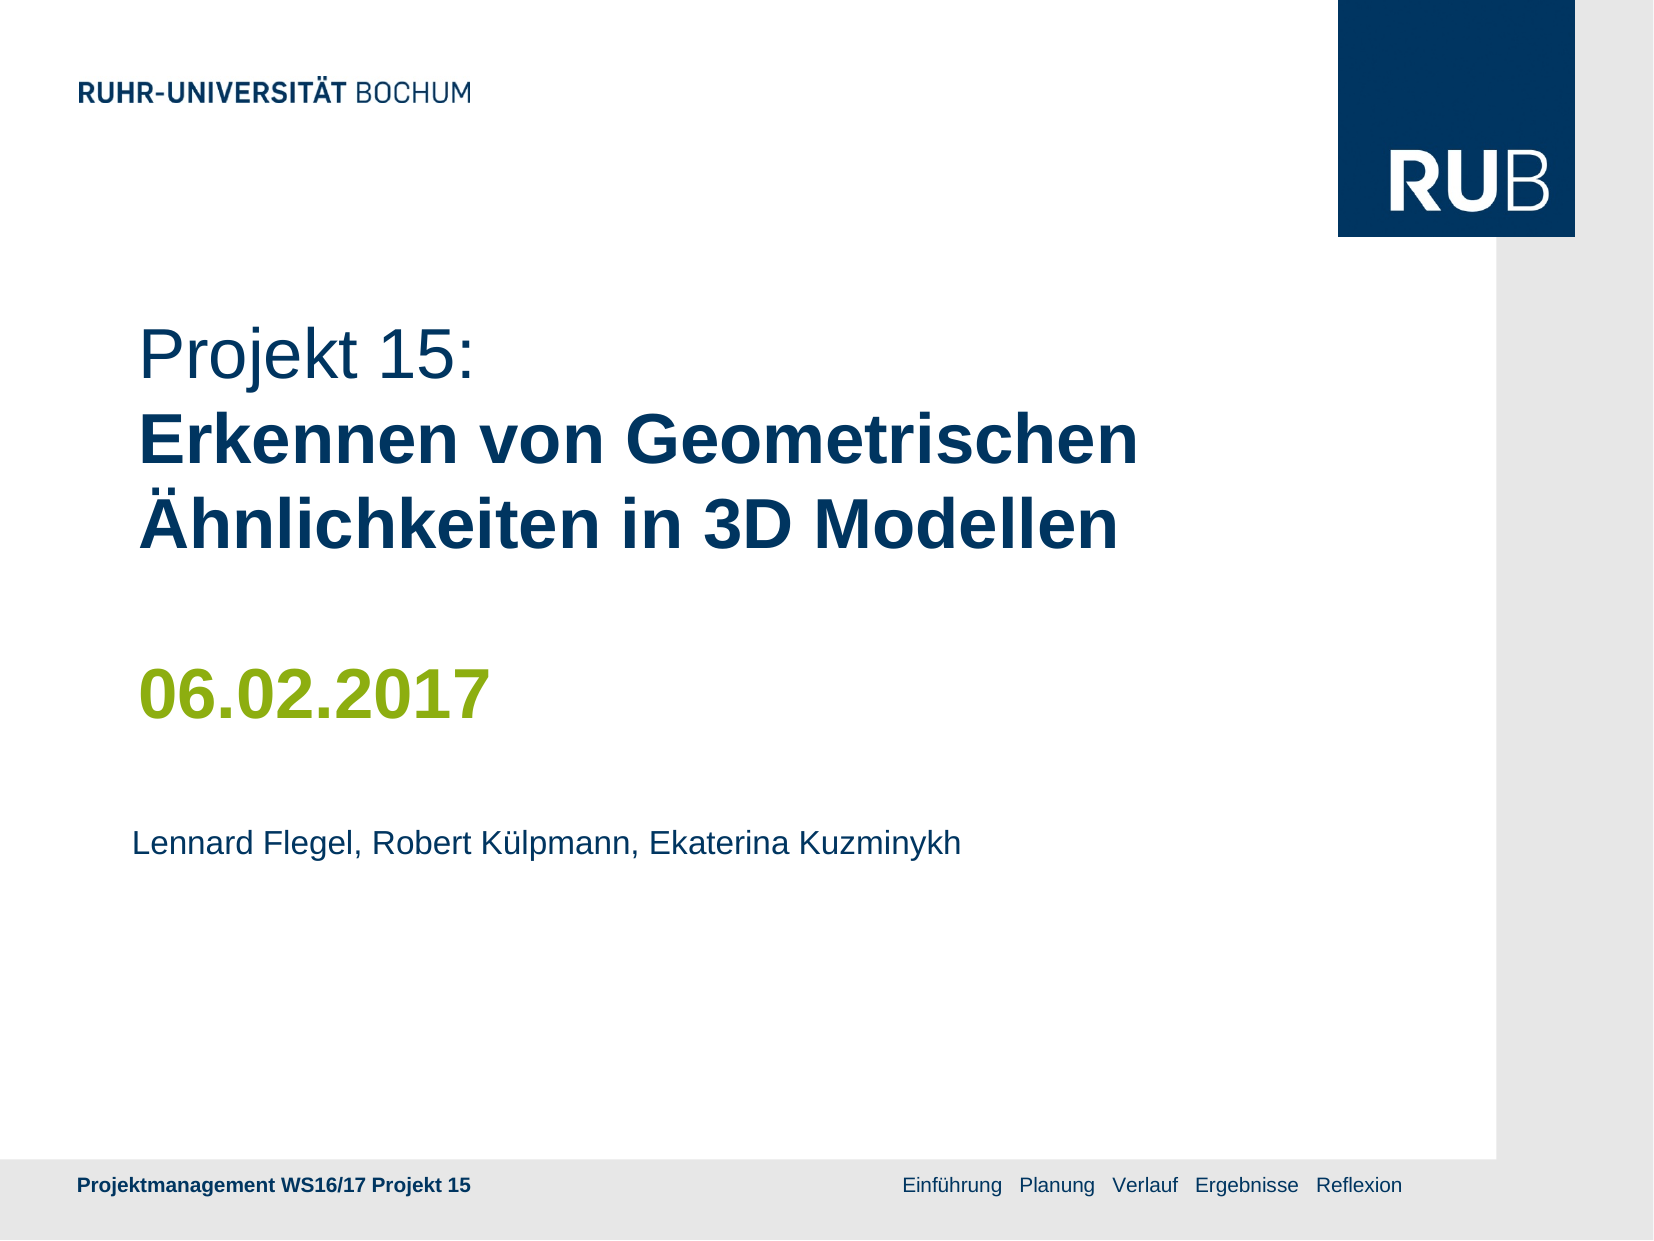

Projekt 15:
Erkennen von Geometrischen Ähnlichkeiten in 3D Modellen
06.02.2017
Lennard Flegel, Robert Külpmann, Ekaterina Kuzminykh
Projektmanagement WS16/17 Projekt 15 			Einführung Planung Verlauf Ergebnisse Reflexion